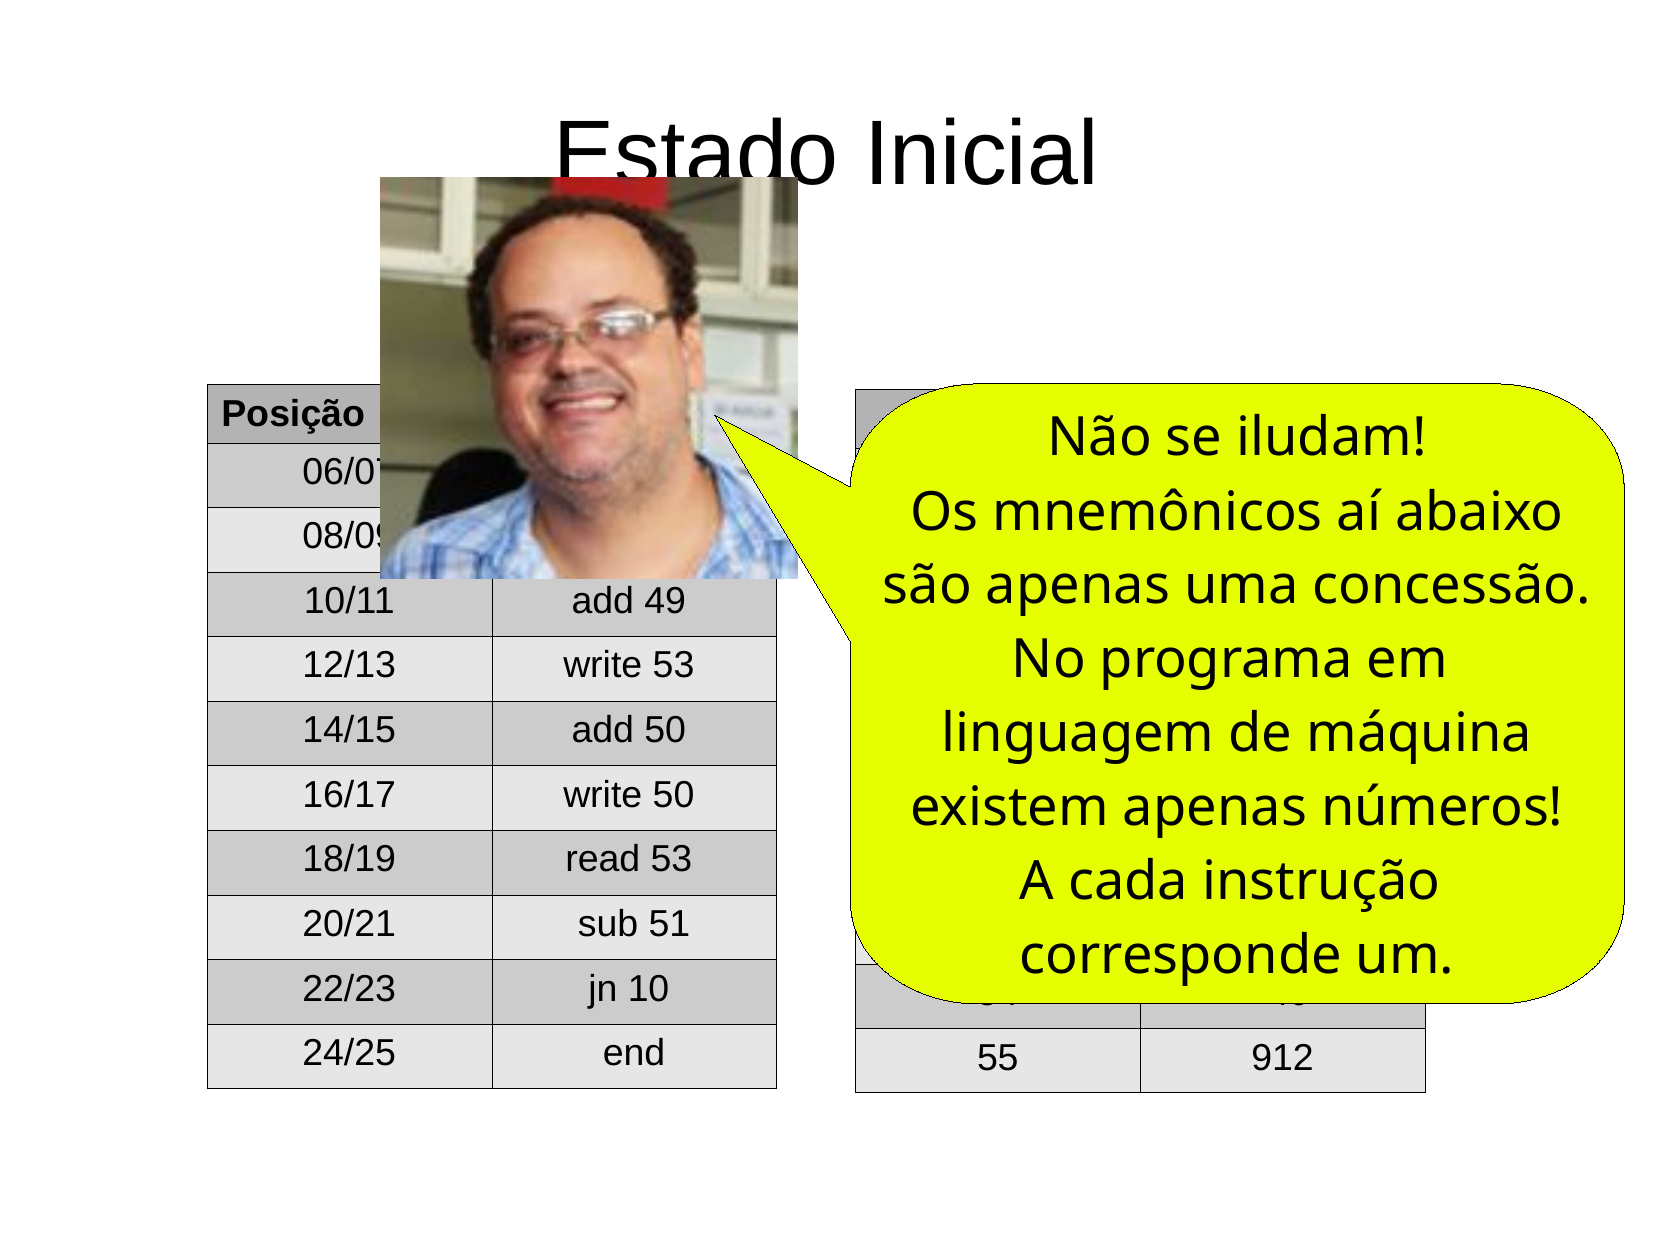

# Estado Inicial
Não se iludam!
Os mnemônicos aí abaixo
são apenas uma concessão.
No programa em
linguagem de máquina
existem apenas números!
A cada instrução
corresponde um.
| Posição | Valor |
| --- | --- |
| 06/07 | add 48 |
| 08/09 | write 51 |
| 10/11 | add 49 |
| 12/13 | write 53 |
| 14/15 | add 50 |
| 16/17 | write 50 |
| 18/19 | read 53 |
| 20/21 | sub 51 |
| 22/23 | jn 10 |
| 24/25 | end |
| Posição | Valor |
| --- | --- |
| 46 | -31 |
| 47 | 1000 |
| 48 | 0 |
| 49 | 3 |
| 50 | 12 |
| 51 | 0 |
| 52 | 0 |
| 53 | 0 |
| 54 | -40 |
| 55 | 912 |